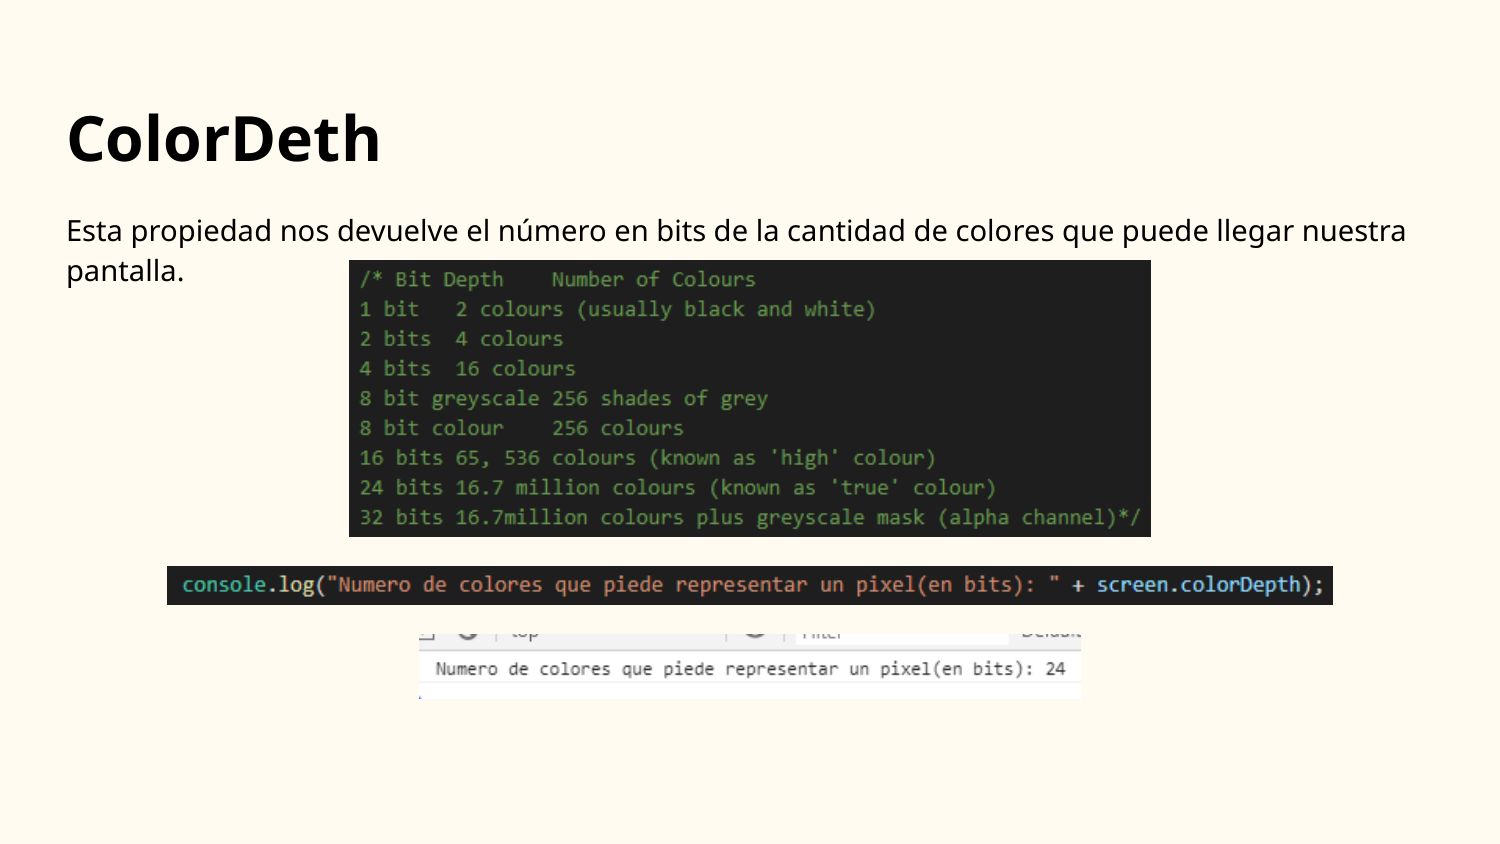

# ColorDeth
Esta propiedad nos devuelve el número en bits de la cantidad de colores que puede llegar nuestra pantalla.